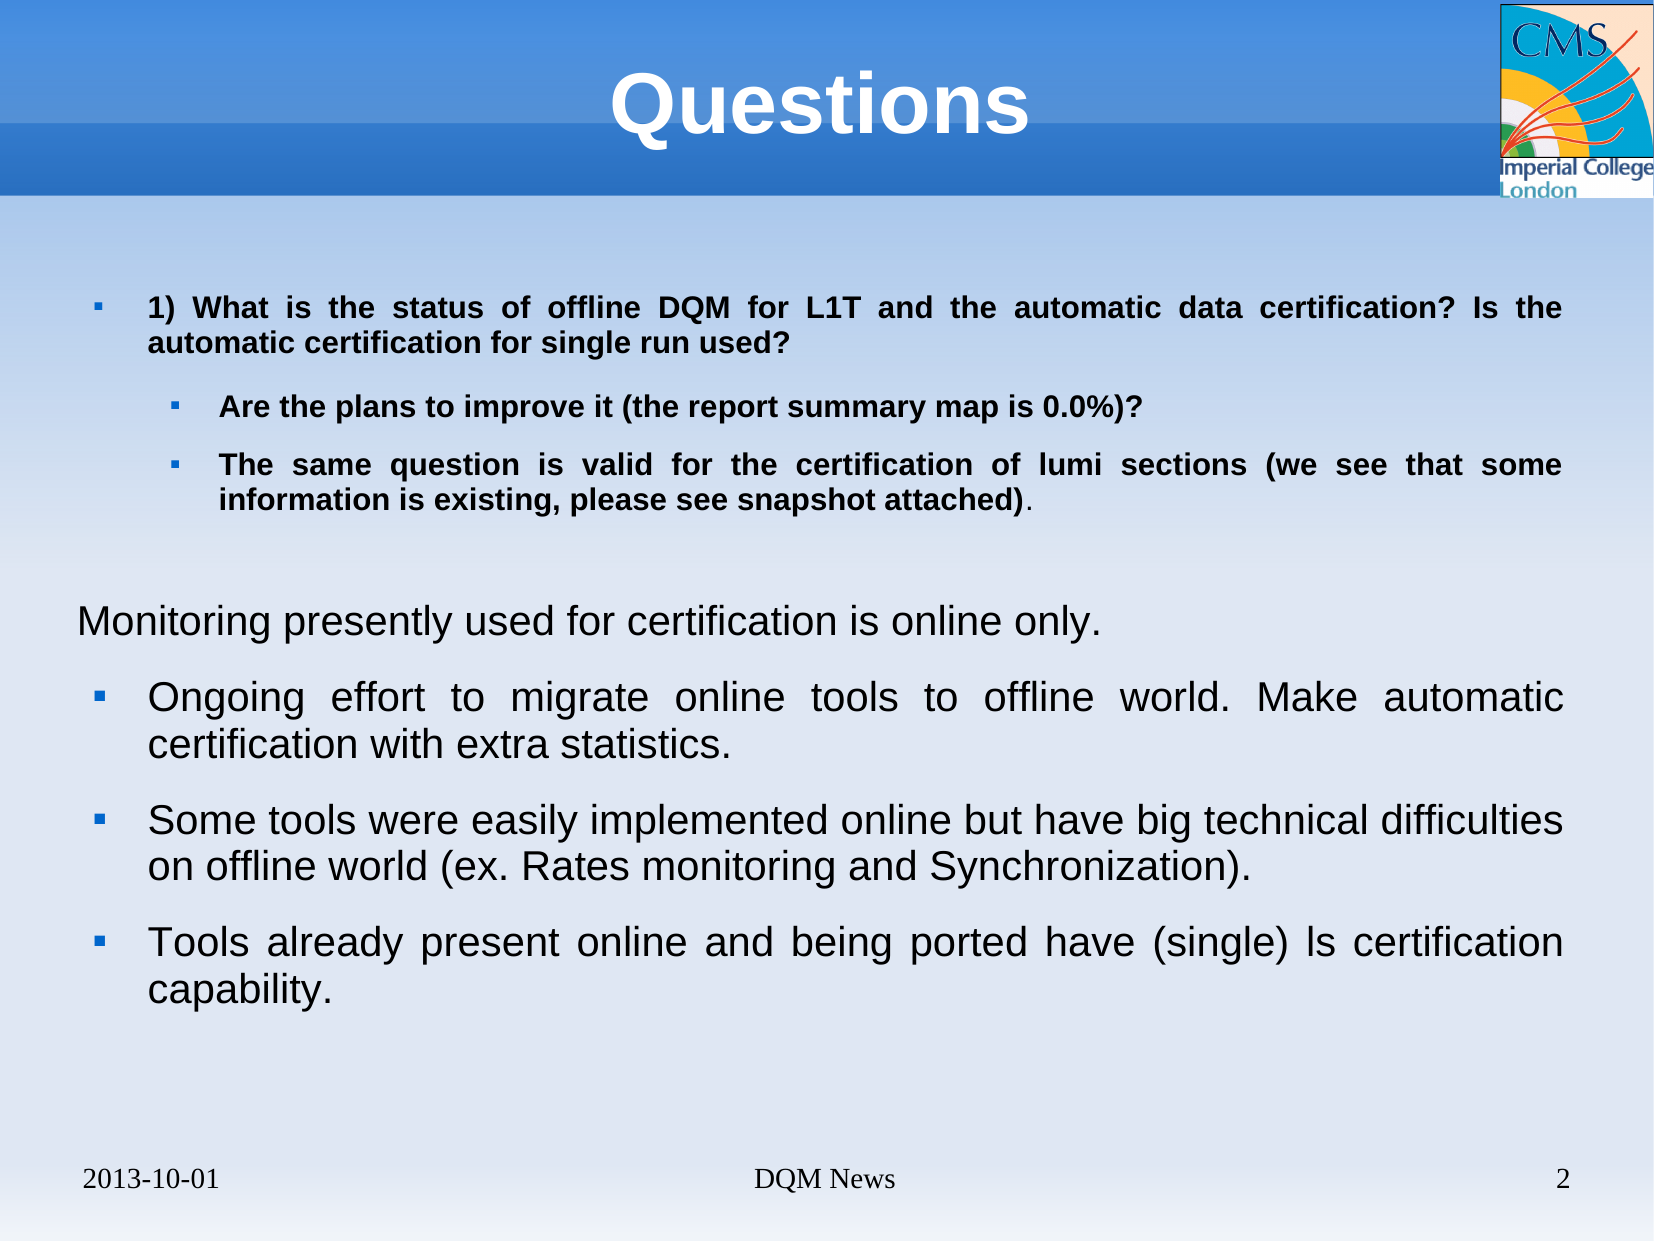

# Questions
1) What is the status of offline DQM for L1T and the automatic data certification? Is the automatic certification for single run used?
Are the plans to improve it (the report summary map is 0.0%)?
The same question is valid for the certification of lumi sections (we see that some information is existing, please see snapshot attached).
Monitoring presently used for certification is online only.
Ongoing effort to migrate online tools to offline world. Make automatic certification with extra statistics.
Some tools were easily implemented online but have big technical difficulties on offline world (ex. Rates monitoring and Synchronization).
Tools already present online and being ported have (single) ls certification capability.
2013-10-01
DQM News
2